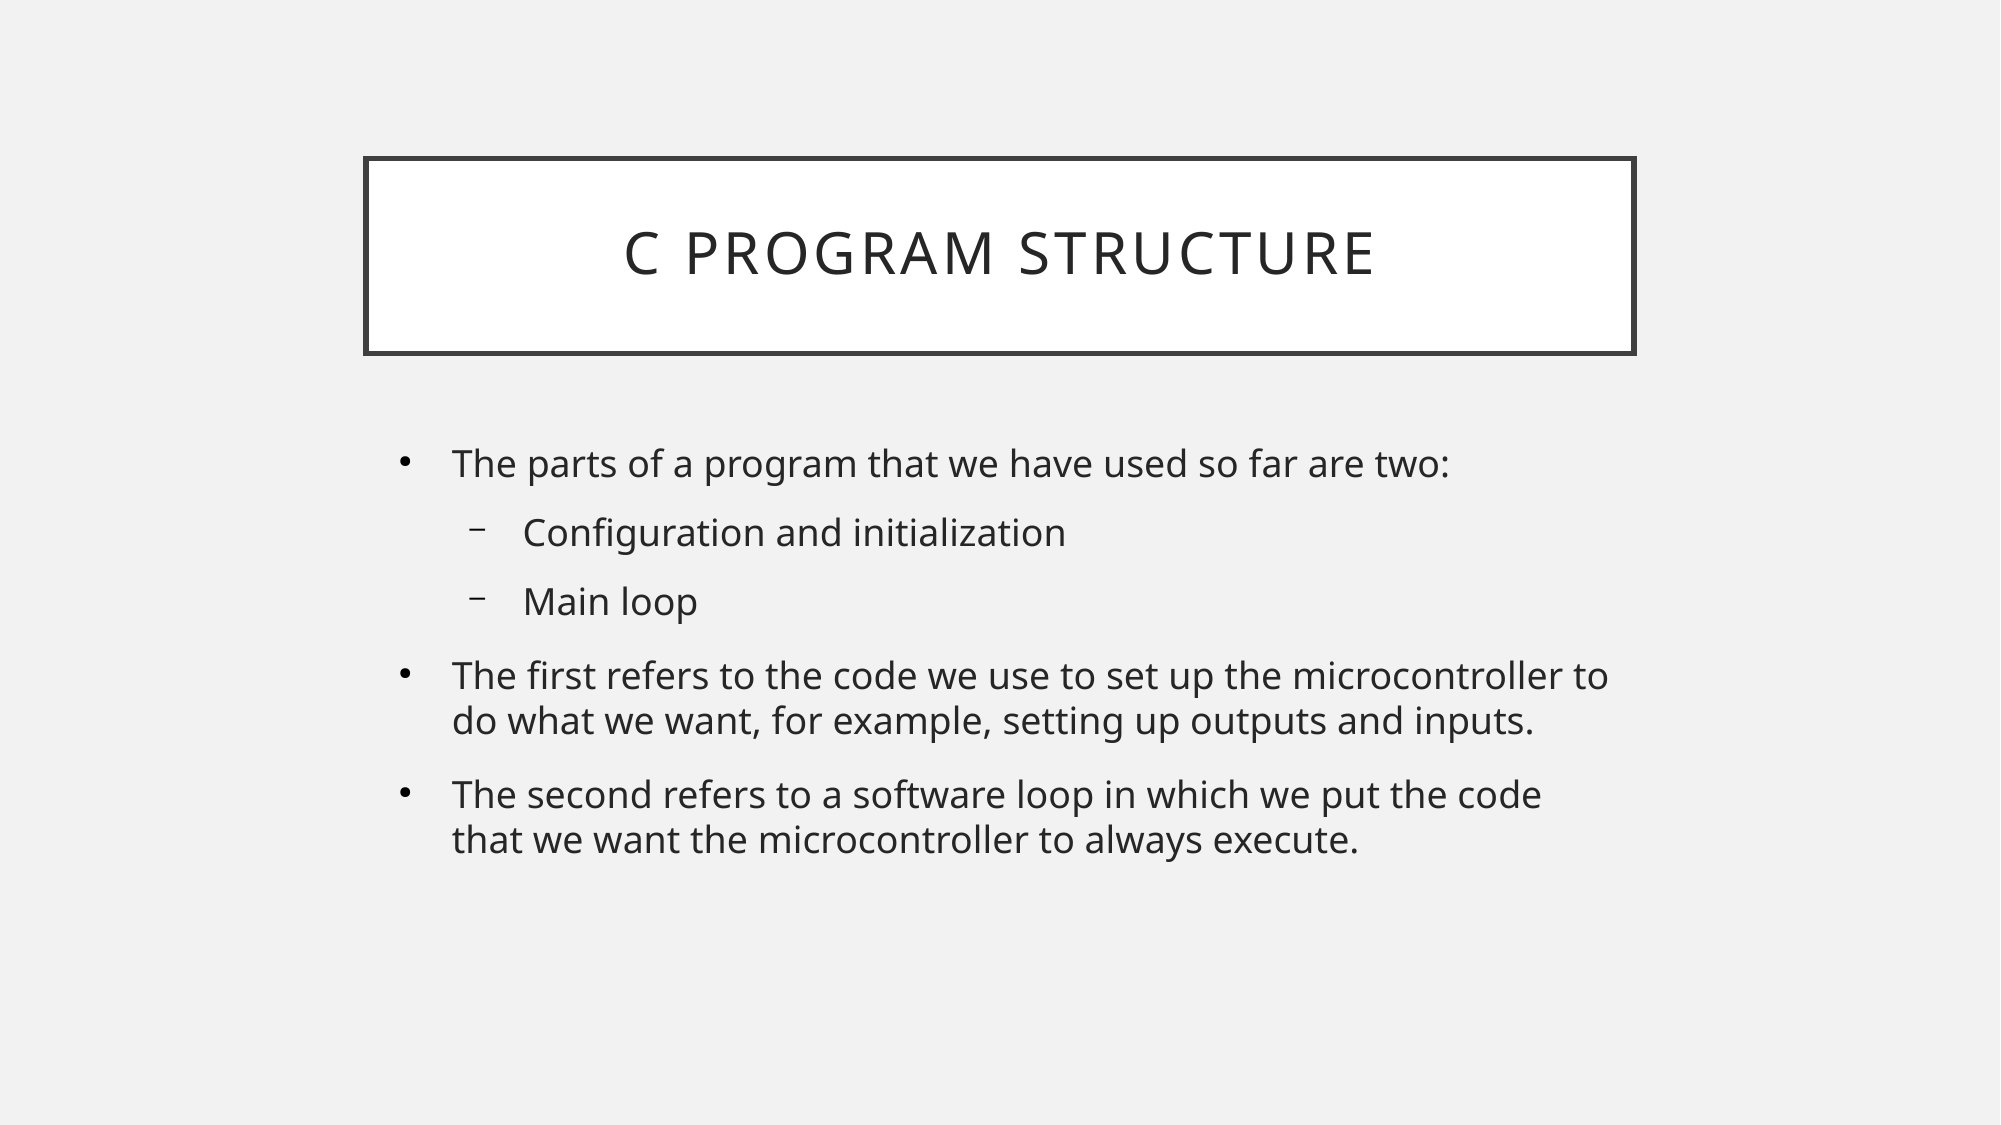

# C program structure
The parts of a program that we have used so far are two:
Configuration and initialization
Main loop
The first refers to the code we use to set up the microcontroller to do what we want, for example, setting up outputs and inputs.
The second refers to a software loop in which we put the code that we want the microcontroller to always execute.